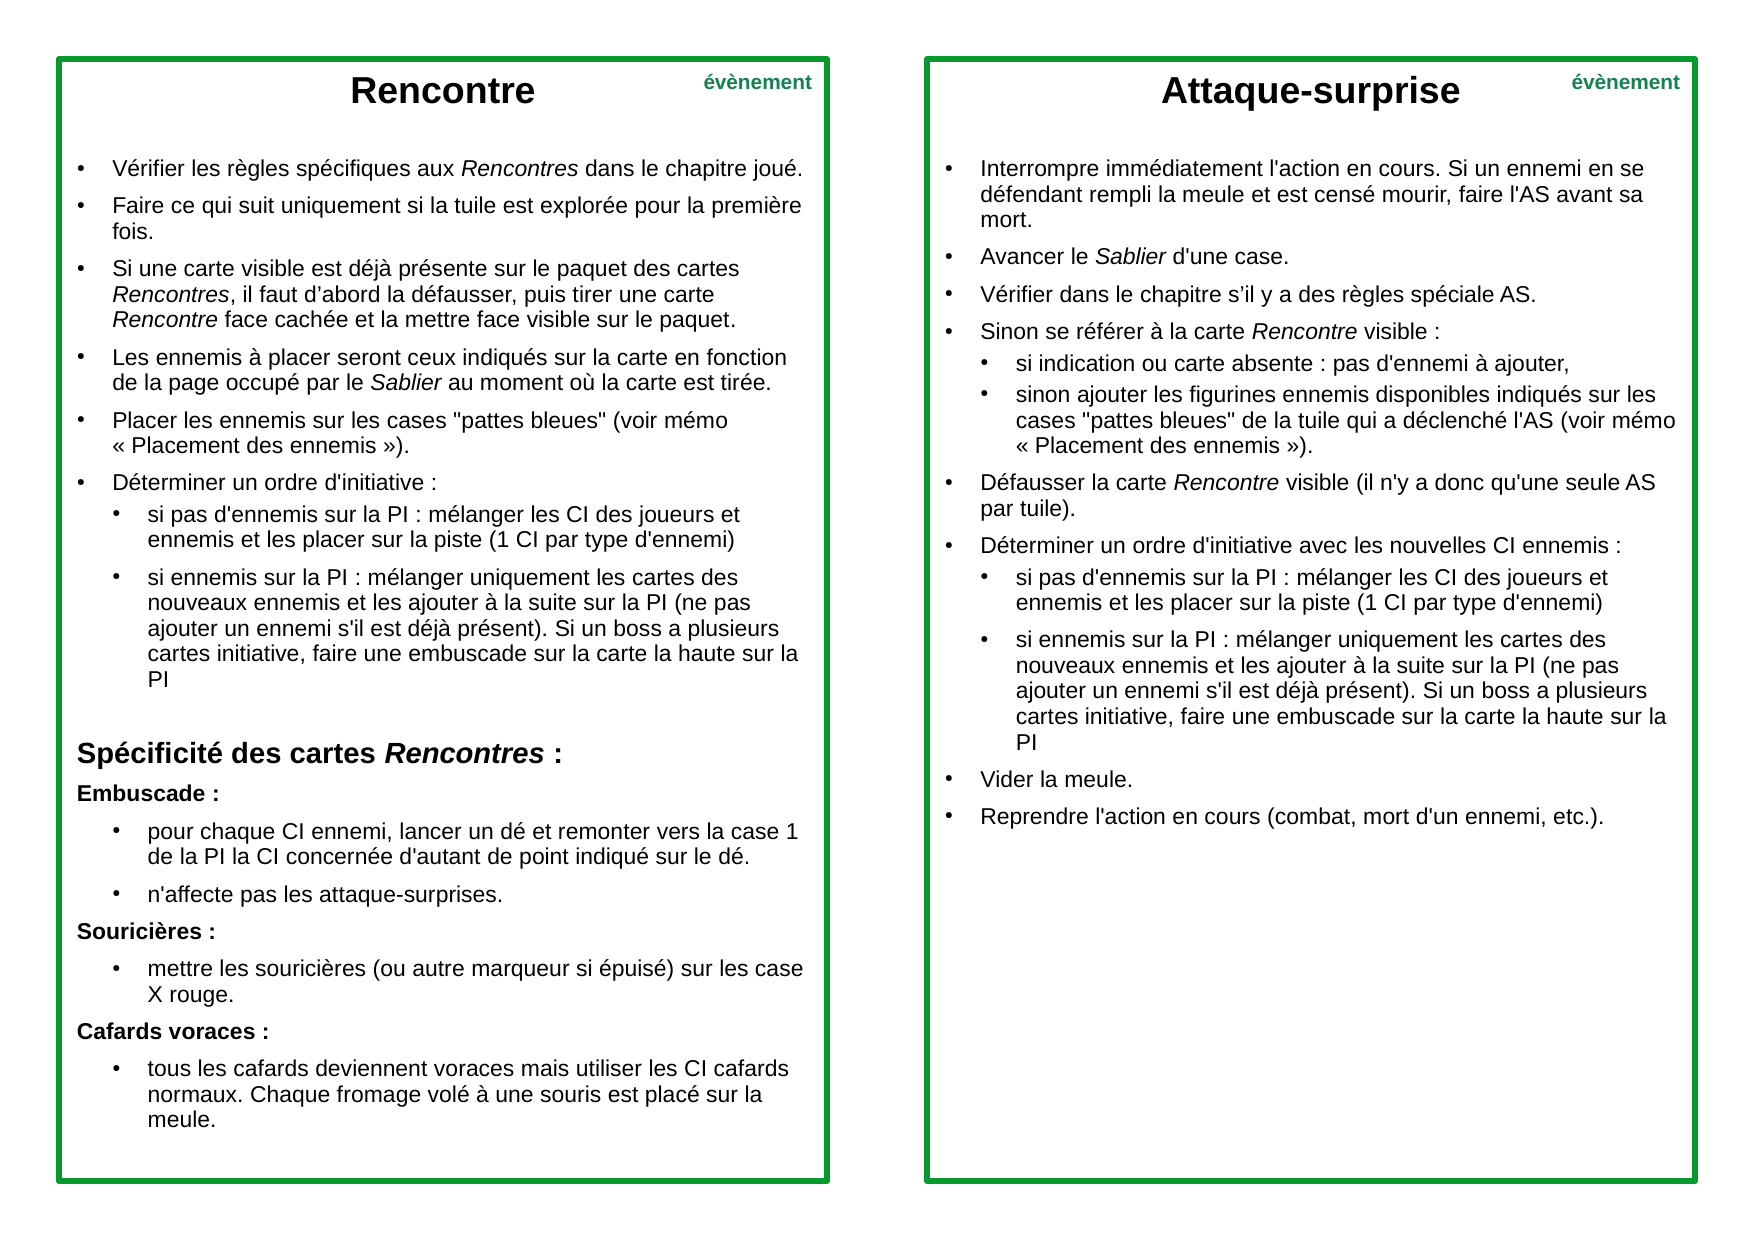

Rencontre
Vérifier les règles spécifiques aux Rencontres dans le chapitre joué.
Faire ce qui suit uniquement si la tuile est explorée pour la première fois.
Si une carte visible est déjà présente sur le paquet des cartes Rencontres, il faut d’abord la défausser, puis tirer une carte Rencontre face cachée et la mettre face visible sur le paquet.
Les ennemis à placer seront ceux indiqués sur la carte en fonction de la page occupé par le Sablier au moment où la carte est tirée.
Placer les ennemis sur les cases "pattes bleues" (voir mémo « Placement des ennemis »).
Déterminer un ordre d'initiative :
si pas d'ennemis sur la PI : mélanger les CI des joueurs et ennemis et les placer sur la piste (1 CI par type d'ennemi)
si ennemis sur la PI : mélanger uniquement les cartes des nouveaux ennemis et les ajouter à la suite sur la PI (ne pas ajouter un ennemi s'il est déjà présent). Si un boss a plusieurs cartes initiative, faire une embuscade sur la carte la haute sur la PI
Spécificité des cartes Rencontres :
Embuscade :
pour chaque CI ennemi, lancer un dé et remonter vers la case 1 de la PI la CI concernée d'autant de point indiqué sur le dé.
n'affecte pas les attaque-surprises.
Souricières :
mettre les souricières (ou autre marqueur si épuisé) sur les case X rouge.
Cafards voraces :
tous les cafards deviennent voraces mais utiliser les CI cafards normaux. Chaque fromage volé à une souris est placé sur la meule.
évènement
Attaque-surprise
Interrompre immédiatement l'action en cours. Si un ennemi en se défendant rempli la meule et est censé mourir, faire l'AS avant sa mort.
Avancer le Sablier d'une case.
Vérifier dans le chapitre s’il y a des règles spéciale AS.
Sinon se référer à la carte Rencontre visible :
si indication ou carte absente : pas d'ennemi à ajouter,
sinon ajouter les figurines ennemis disponibles indiqués sur les cases "pattes bleues" de la tuile qui a déclenché l'AS (voir mémo « Placement des ennemis »).
Défausser la carte Rencontre visible (il n'y a donc qu'une seule AS par tuile).
Déterminer un ordre d'initiative avec les nouvelles CI ennemis :
si pas d'ennemis sur la PI : mélanger les CI des joueurs et ennemis et les placer sur la piste (1 CI par type d'ennemi)
si ennemis sur la PI : mélanger uniquement les cartes des nouveaux ennemis et les ajouter à la suite sur la PI (ne pas ajouter un ennemi s'il est déjà présent). Si un boss a plusieurs cartes initiative, faire une embuscade sur la carte la haute sur la PI
Vider la meule.
Reprendre l'action en cours (combat, mort d'un ennemi, etc.).
évènement